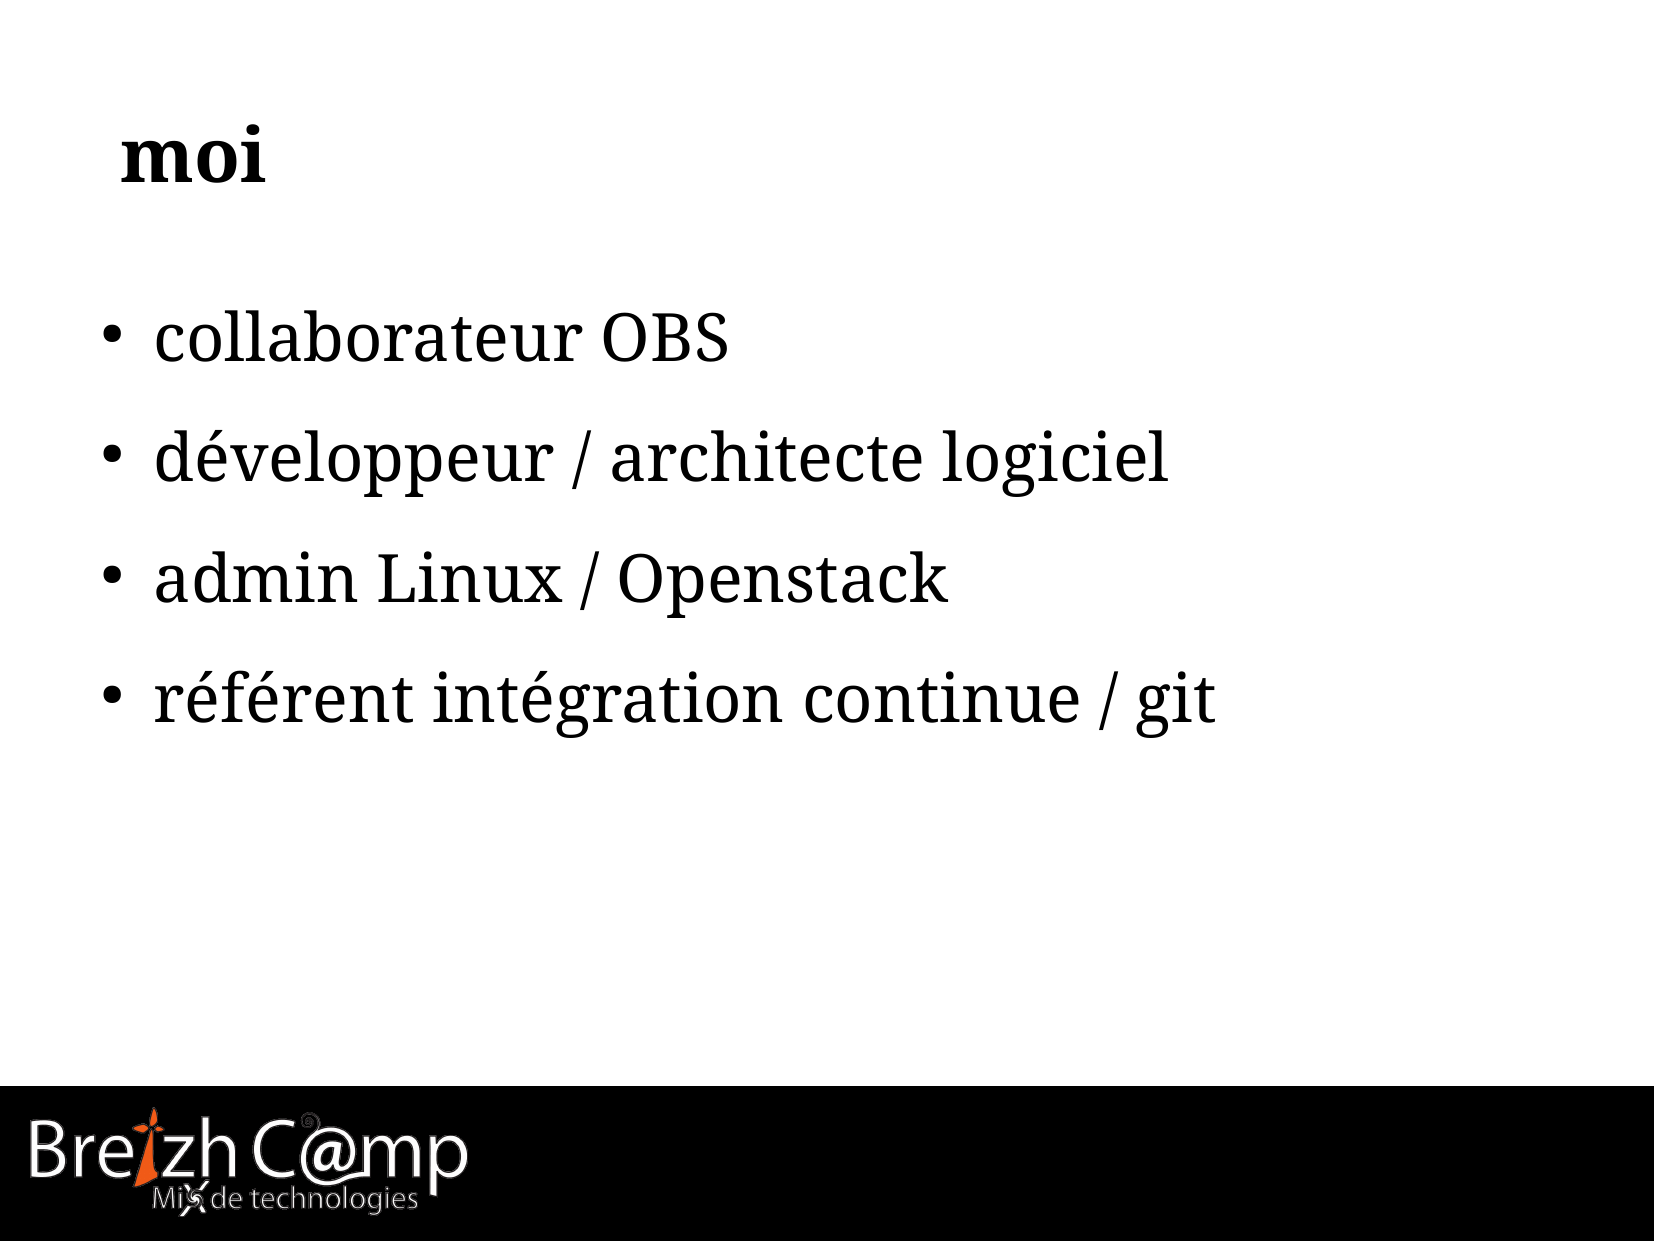

# moi
collaborateur OBS
développeur / architecte logiciel
admin Linux / Openstack
référent intégration continue / git
2